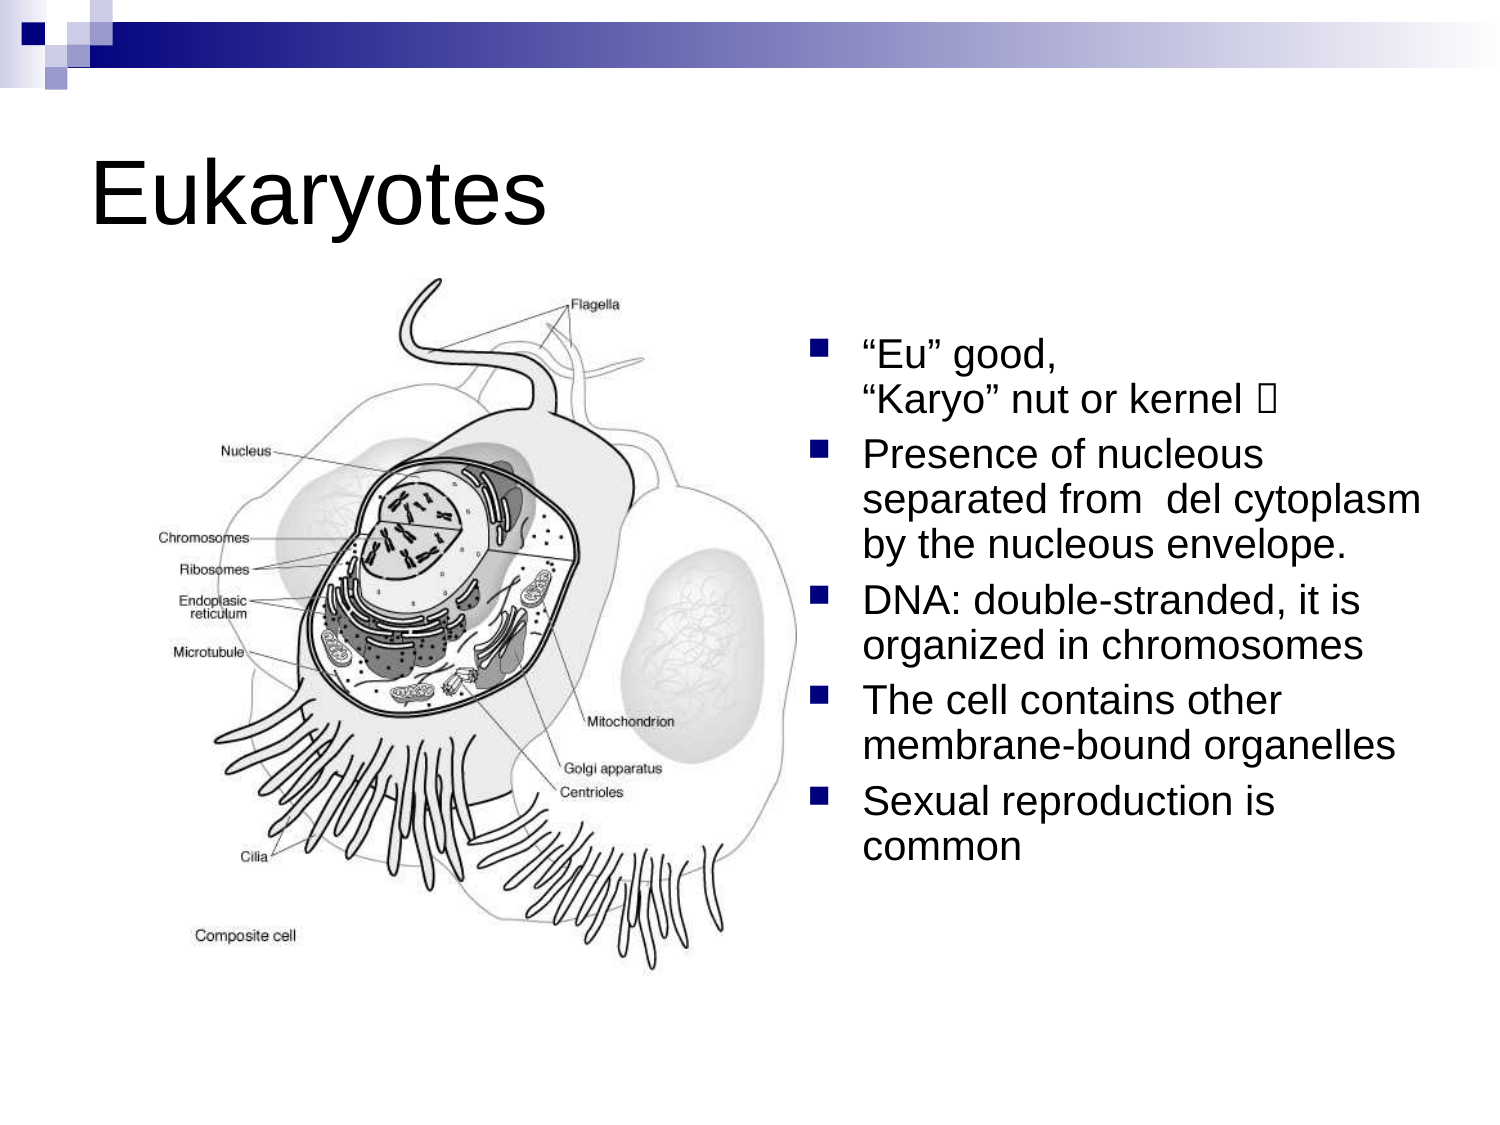

# Eukaryotes
“Eu” good,
“Karyo” nut or kernel 
Presence of nucleous separated from del cytoplasm by the nucleous envelope.
DNA: double-stranded, it is organized in chromosomes
The cell contains other membrane-bound organelles
Sexual reproduction is common